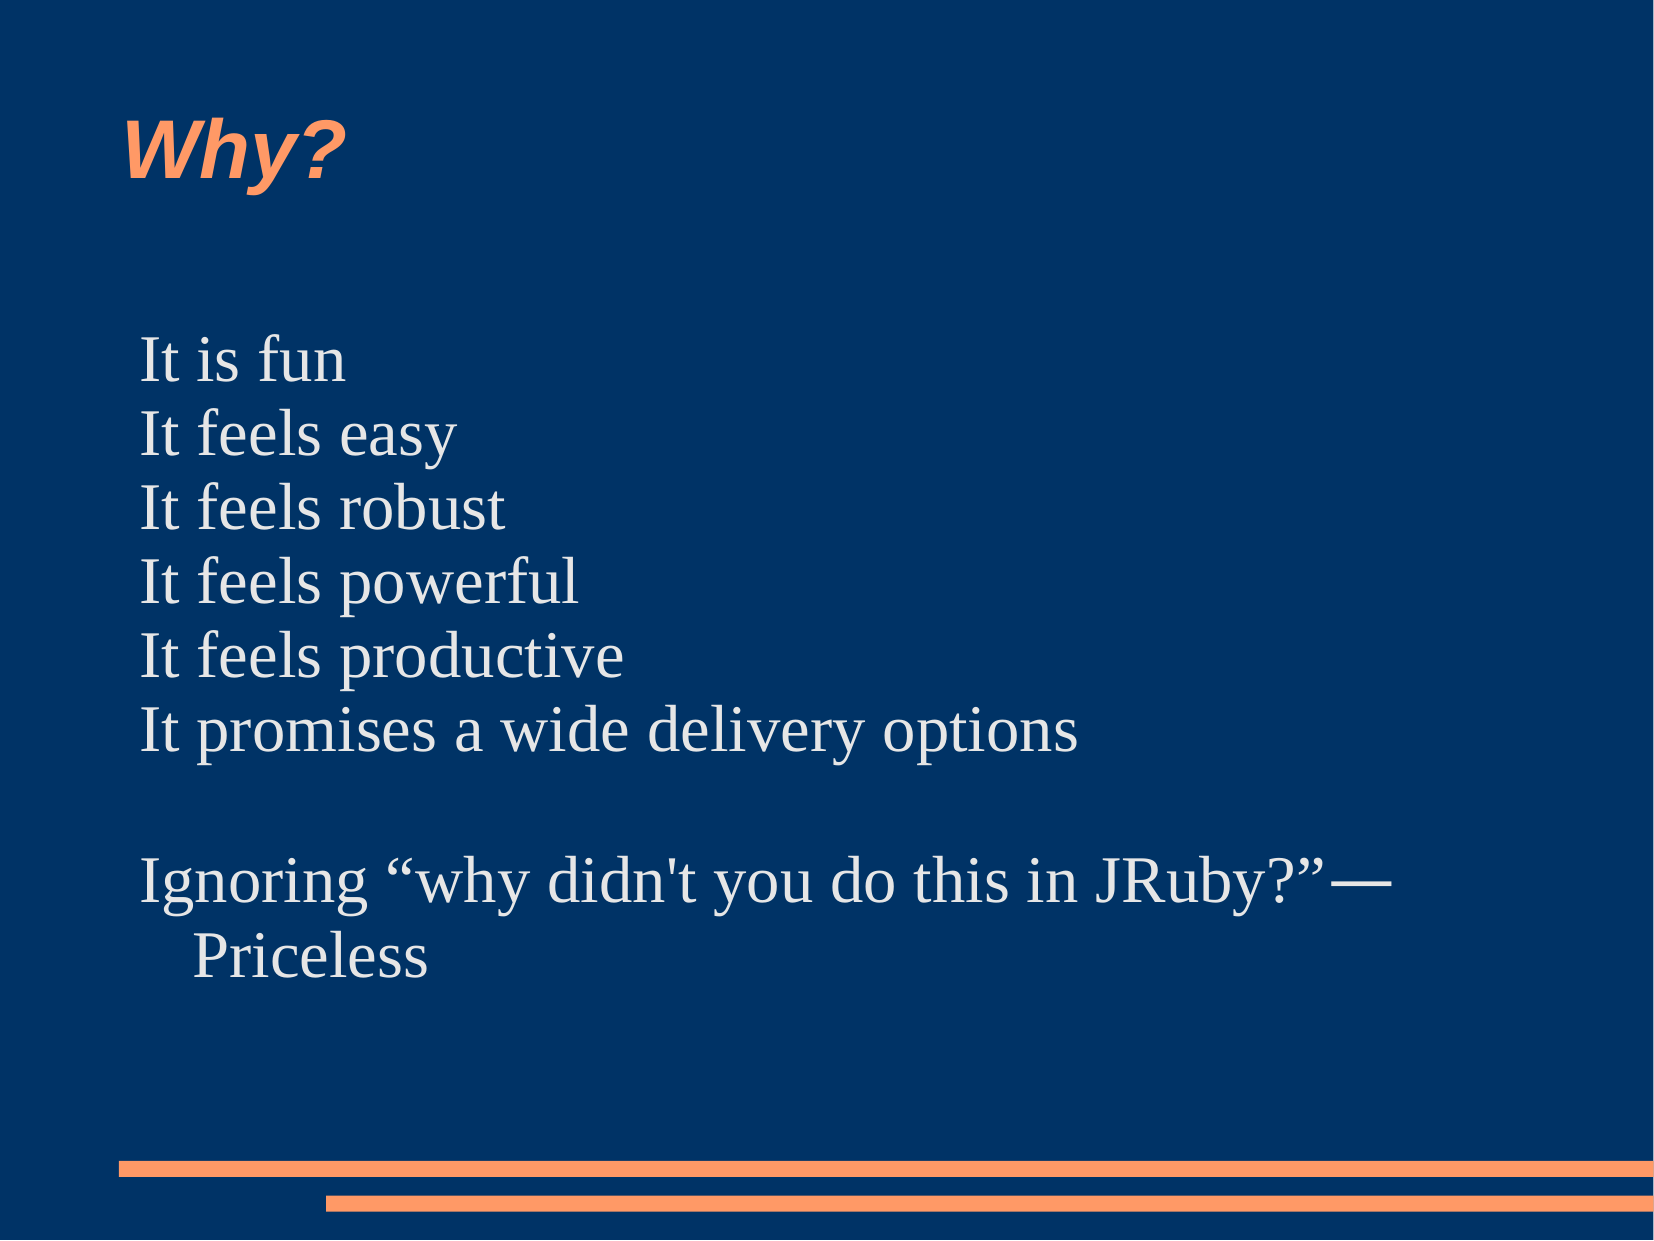

# Why?
It is fun
It feels easy
It feels robust
It feels powerful
It feels productive
It promises a wide delivery options
Ignoring “why didn't you do this in JRuby?”—Priceless